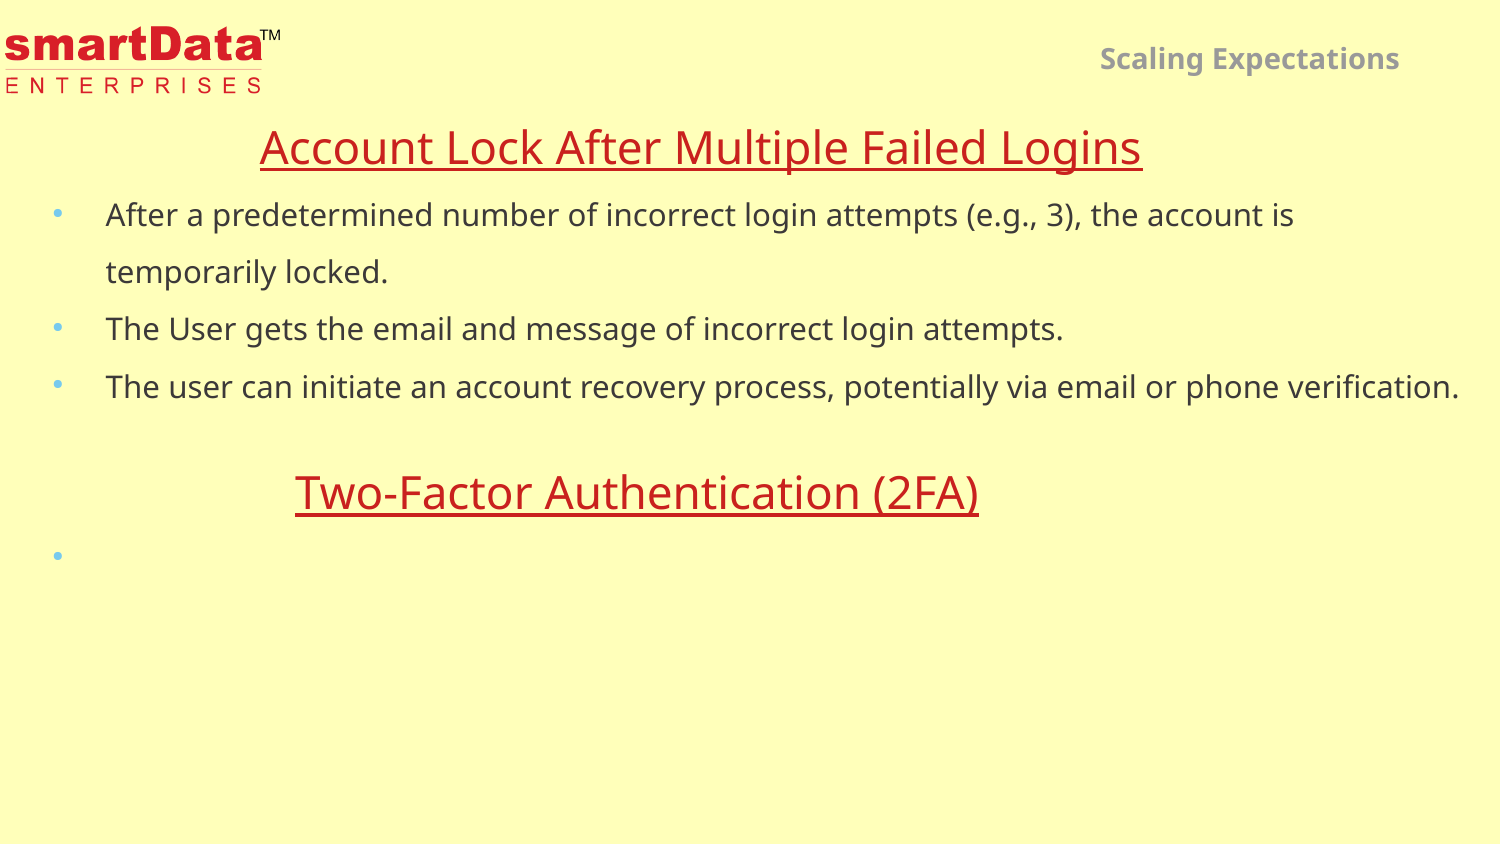

Scaling Expectations
 Account Lock After Multiple Failed Logins
After a predetermined number of incorrect login attempts (e.g., 3), the account is temporarily locked.
The User gets the email and message of incorrect login attempts.
The user can initiate an account recovery process, potentially via email or phone verification.
 Two-Factor Authentication (2FA)